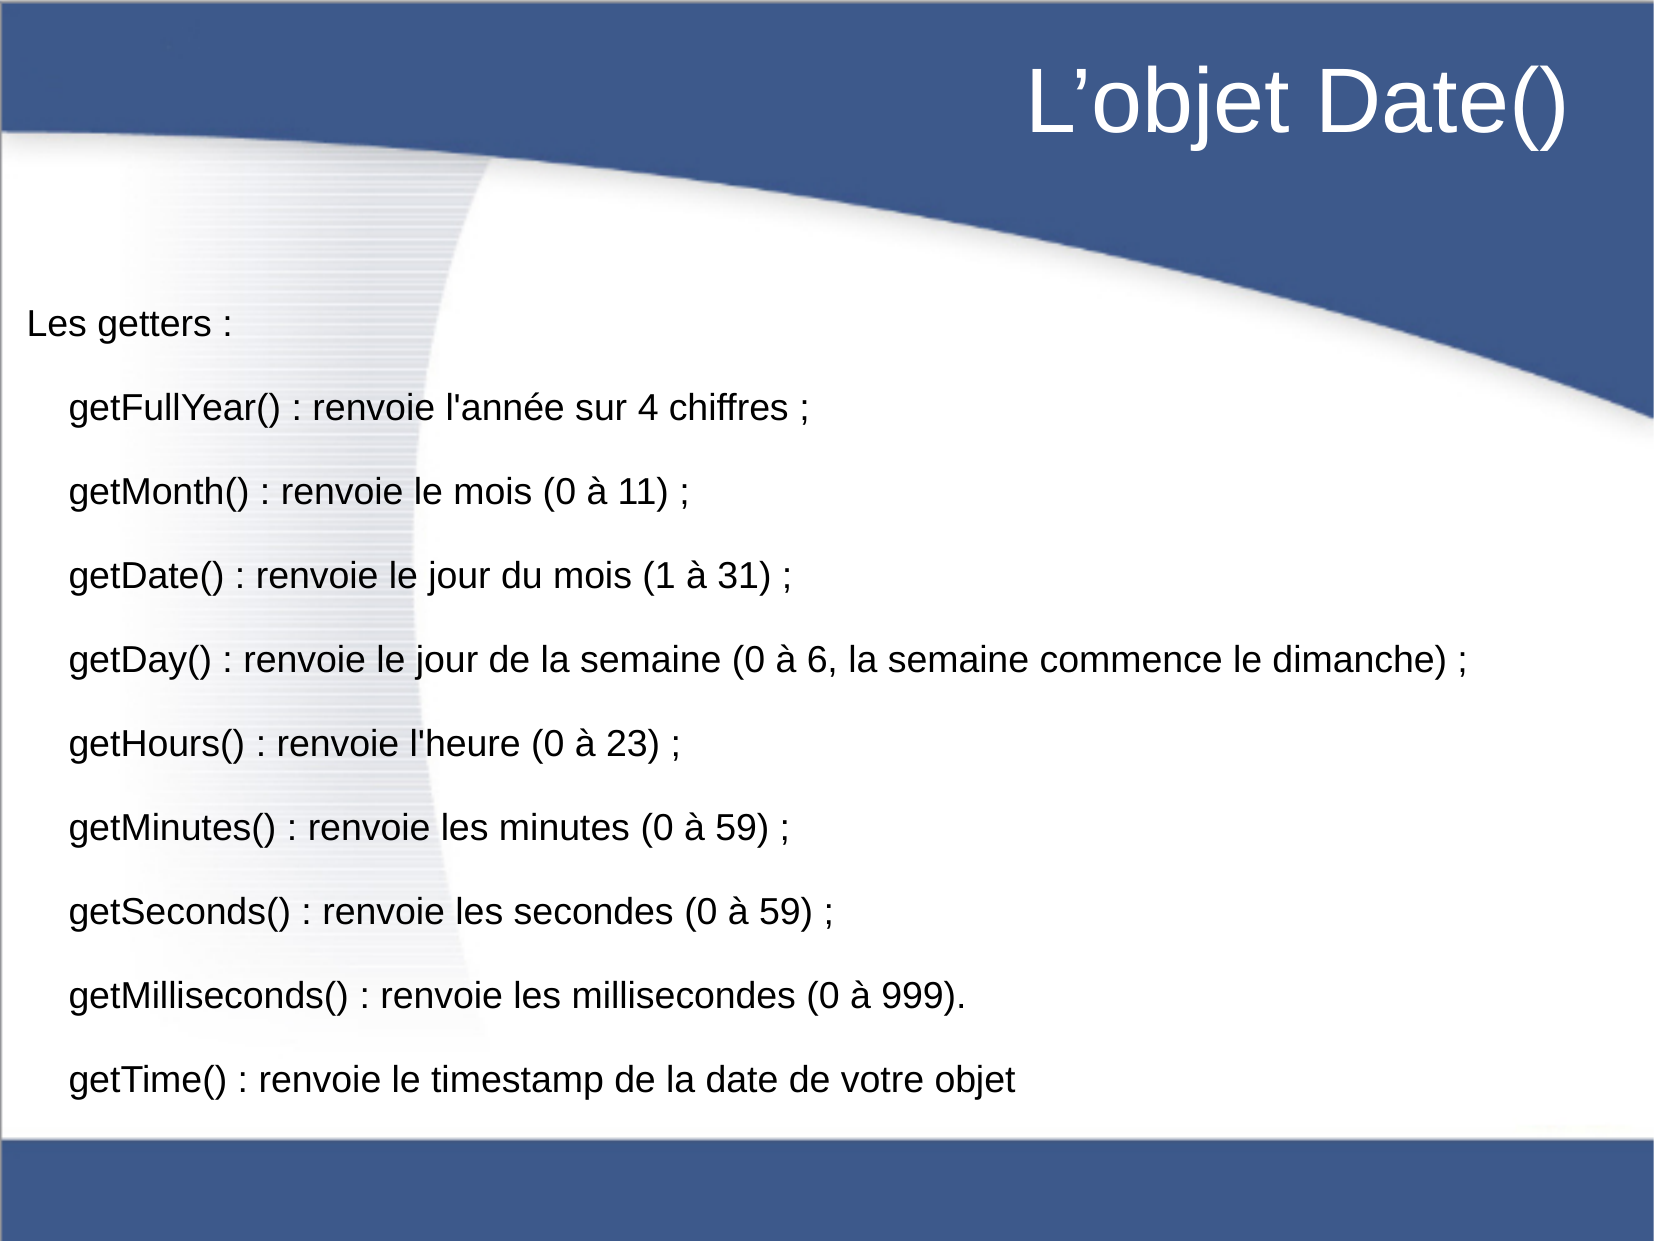

# L’objet Date()
Les getters :
 getFullYear() : renvoie l'année sur 4 chiffres ;
 getMonth() : renvoie le mois (0 à 11) ;
 getDate() : renvoie le jour du mois (1 à 31) ;
 getDay() : renvoie le jour de la semaine (0 à 6, la semaine commence le dimanche) ;
 getHours() : renvoie l'heure (0 à 23) ;
 getMinutes() : renvoie les minutes (0 à 59) ;
 getSeconds() : renvoie les secondes (0 à 59) ;
 getMilliseconds() : renvoie les millisecondes (0 à 999).
 getTime() : renvoie le timestamp de la date de votre objet